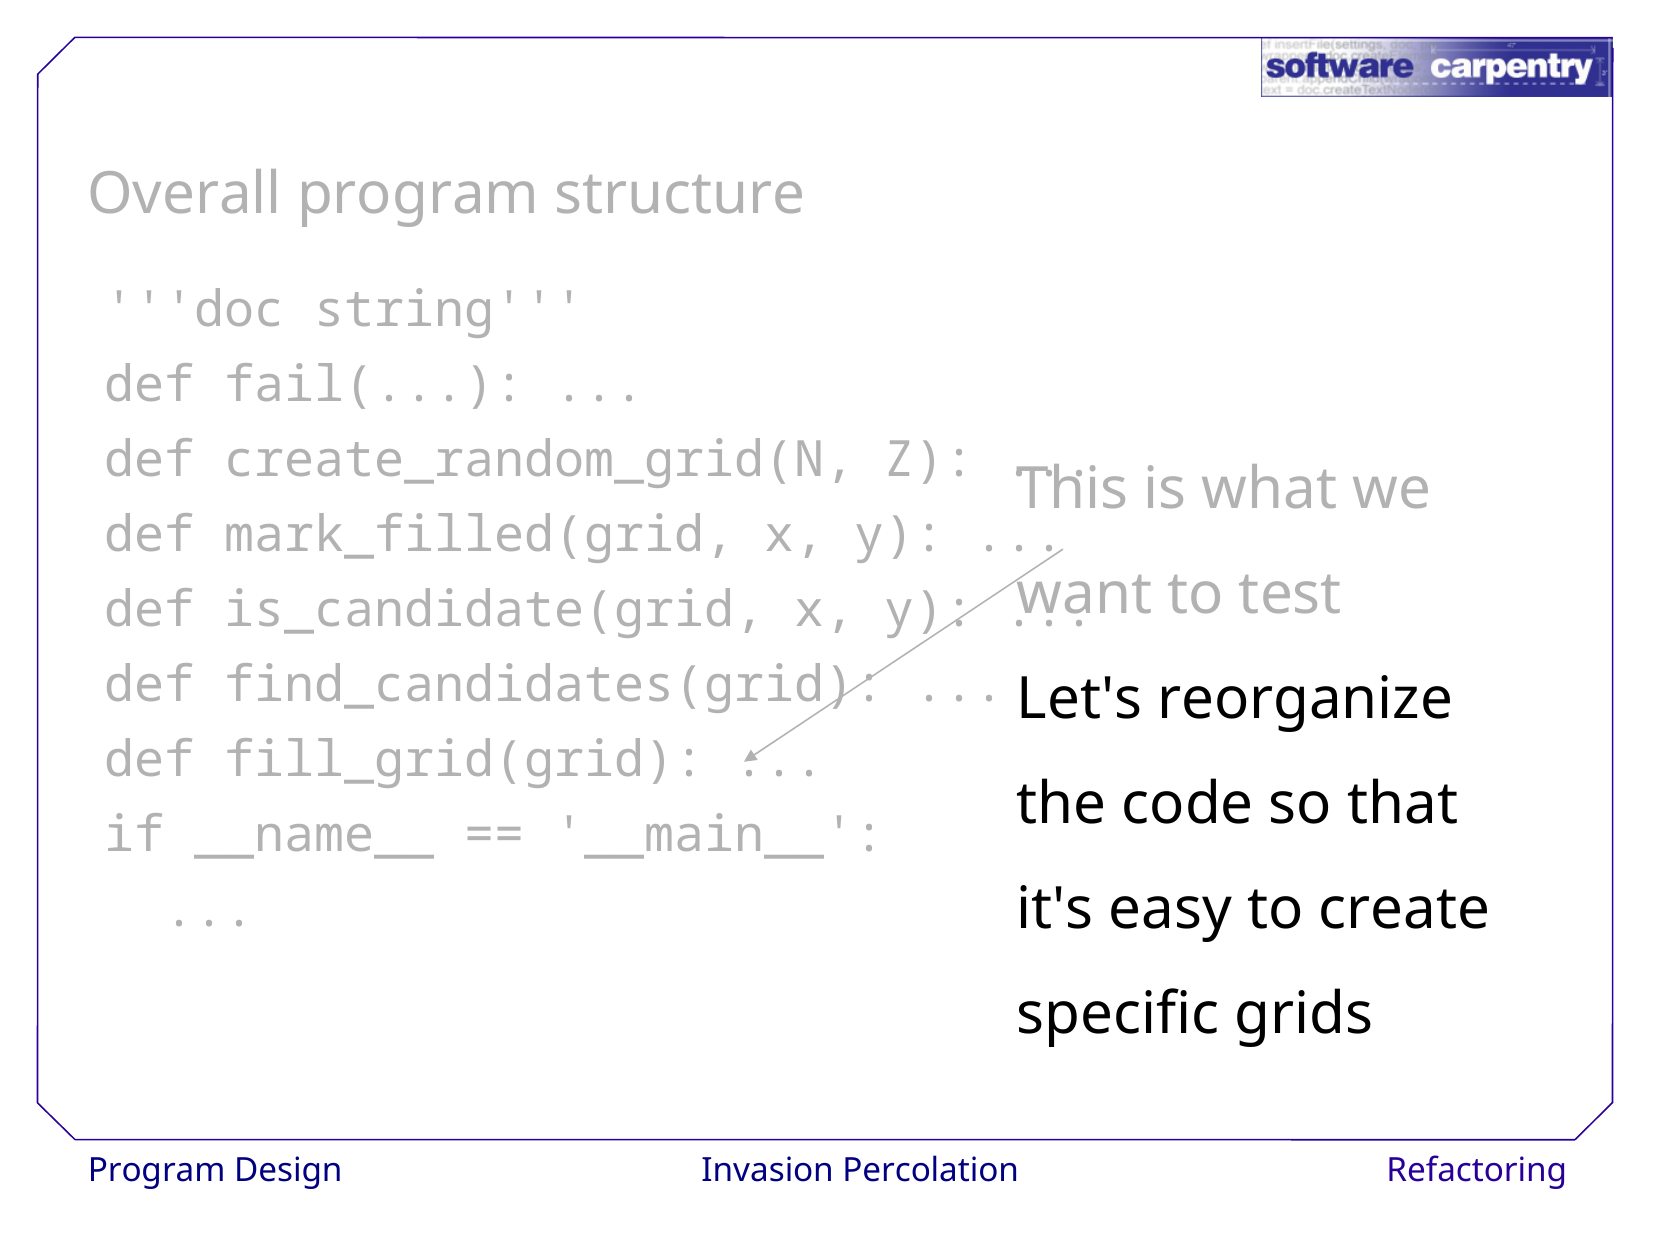

Overall program structure
'''doc string'''
def fail(...): ...
def create_random_grid(N, Z): ...
def mark_filled(grid, x, y): ...
def is_candidate(grid, x, y): ...
def find_candidates(grid): ...
def fill_grid(grid): ...
if __name__ == '__main__':
 ...
This is what we
want to test
Let's reorganize
the code so that
it's easy to create
specific grids